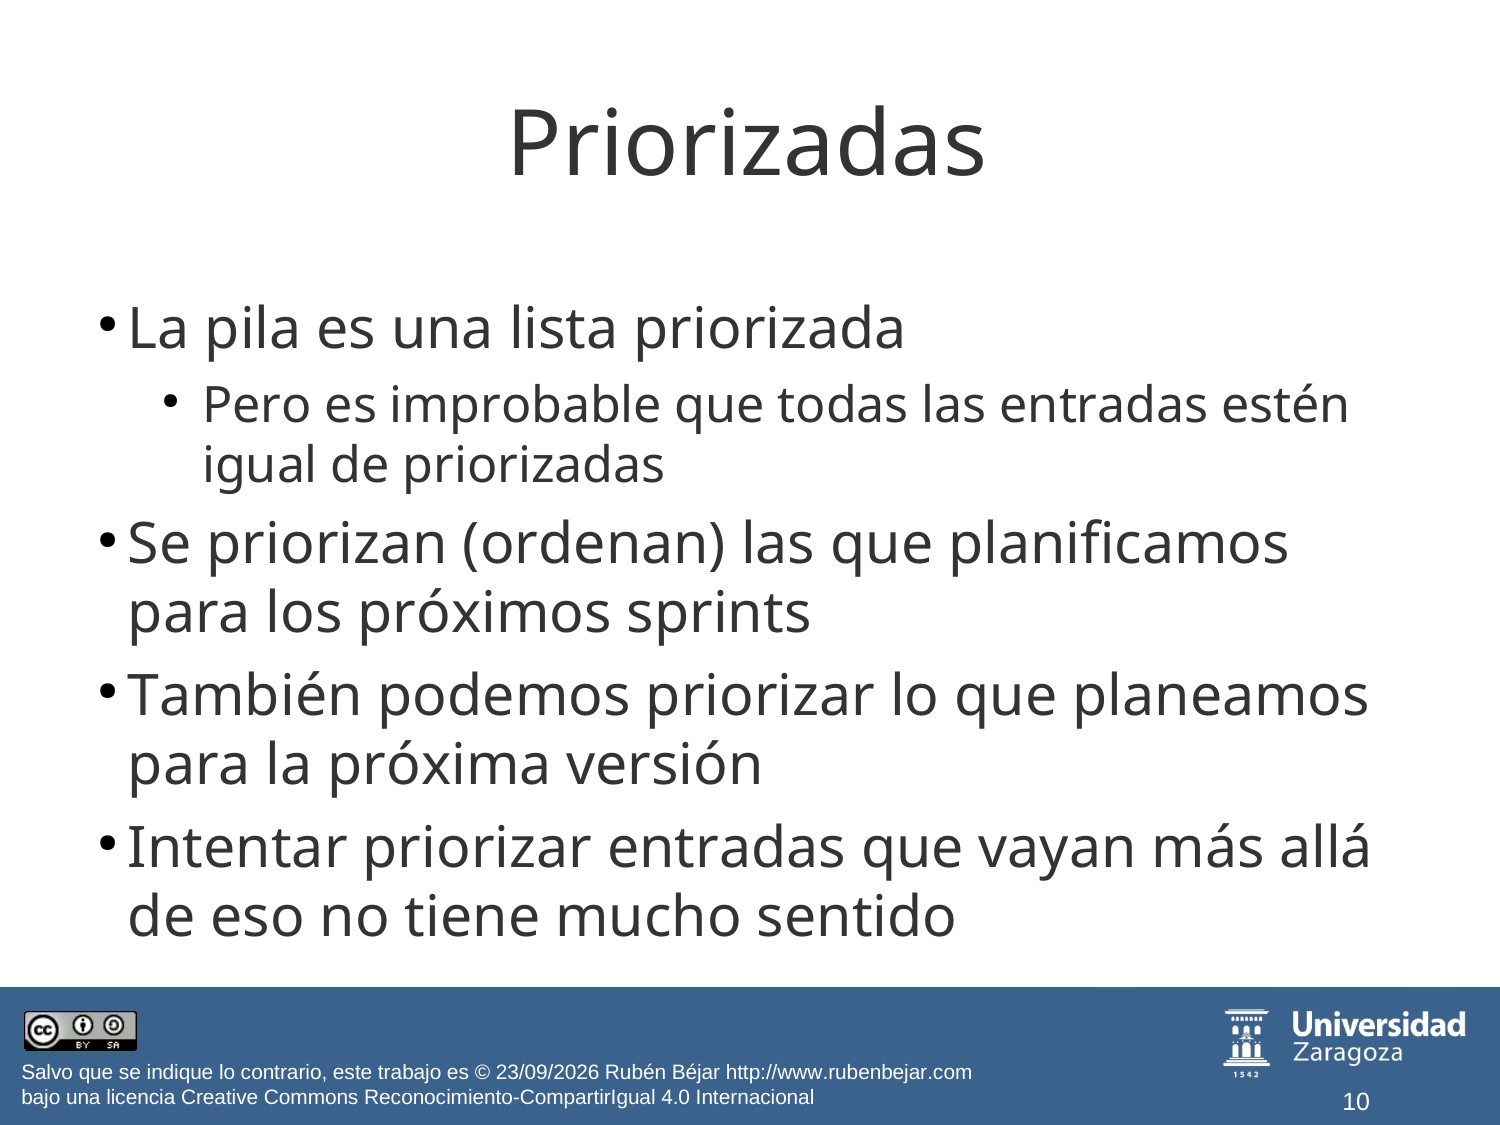

# Priorizadas
La pila es una lista priorizada
Pero es improbable que todas las entradas estén igual de priorizadas
Se priorizan (ordenan) las que planificamos para los próximos sprints
También podemos priorizar lo que planeamos para la próxima versión
Intentar priorizar entradas que vayan más allá de eso no tiene mucho sentido